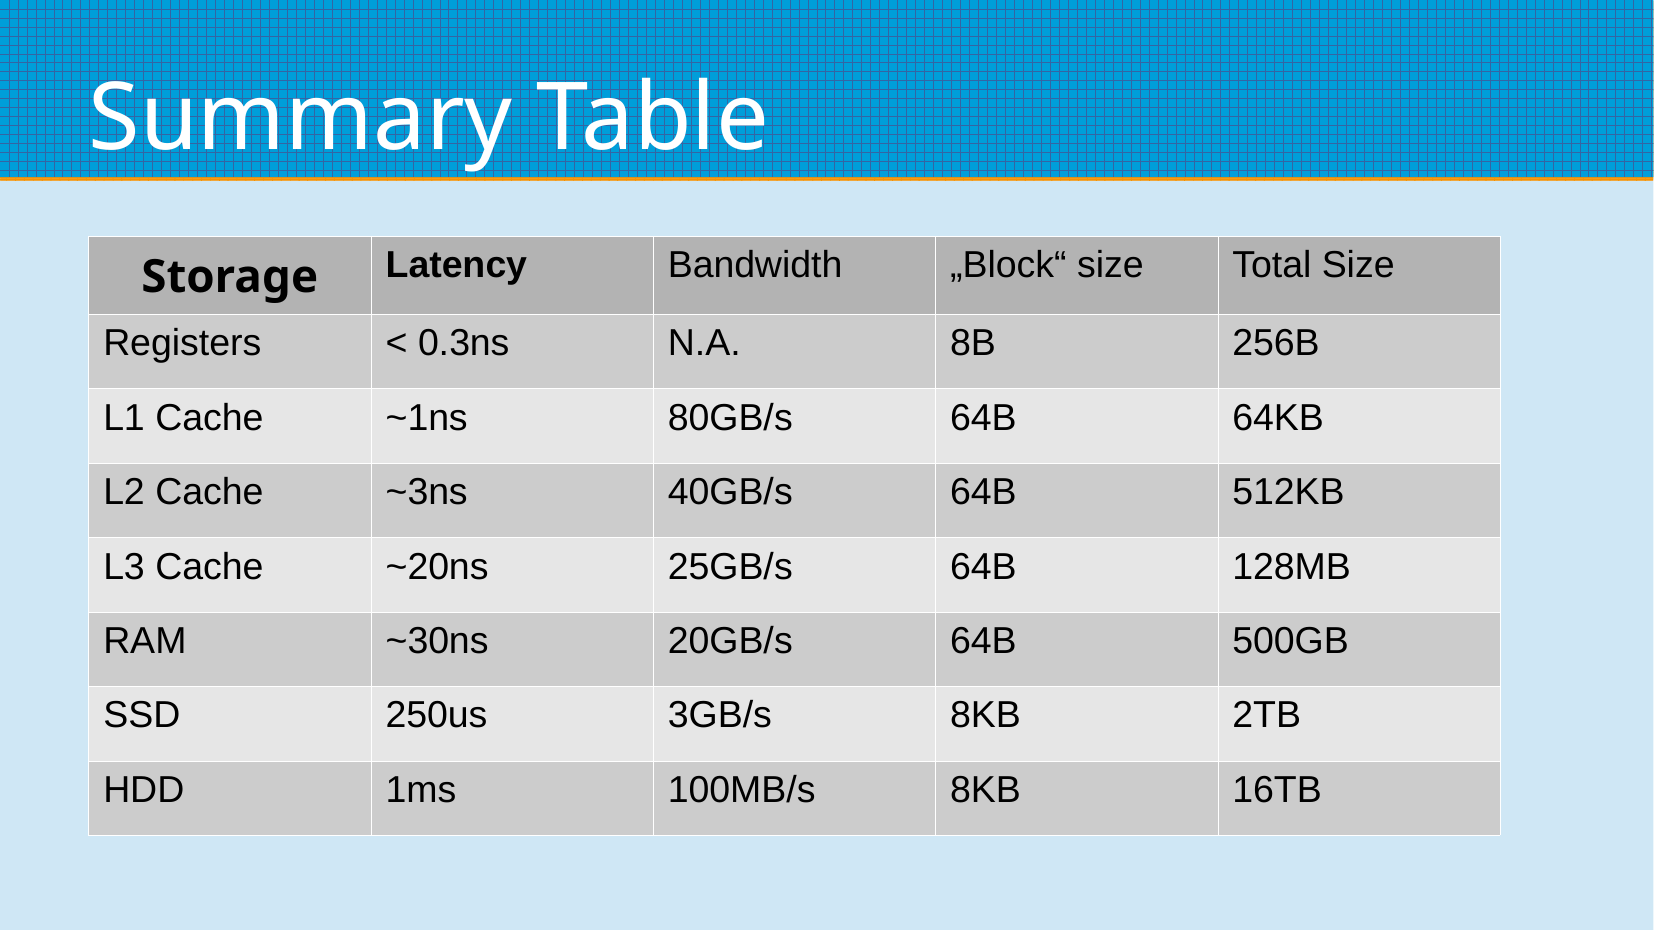

# Summary Table
| Storage | Latency | Bandwidth | „Block“ size | Total Size |
| --- | --- | --- | --- | --- |
| Registers | < 0.3ns | N.A. | 8B | 256B |
| L1 Cache | ~1ns | 80GB/s | 64B | 64KB |
| L2 Cache | ~3ns | 40GB/s | 64B | 512KB |
| L3 Cache | ~20ns | 25GB/s | 64B | 128MB |
| RAM | ~30ns | 20GB/s | 64B | 500GB |
| SSD | 250us | 3GB/s | 8KB | 2TB |
| HDD | 1ms | 100MB/s | 8KB | 16TB |